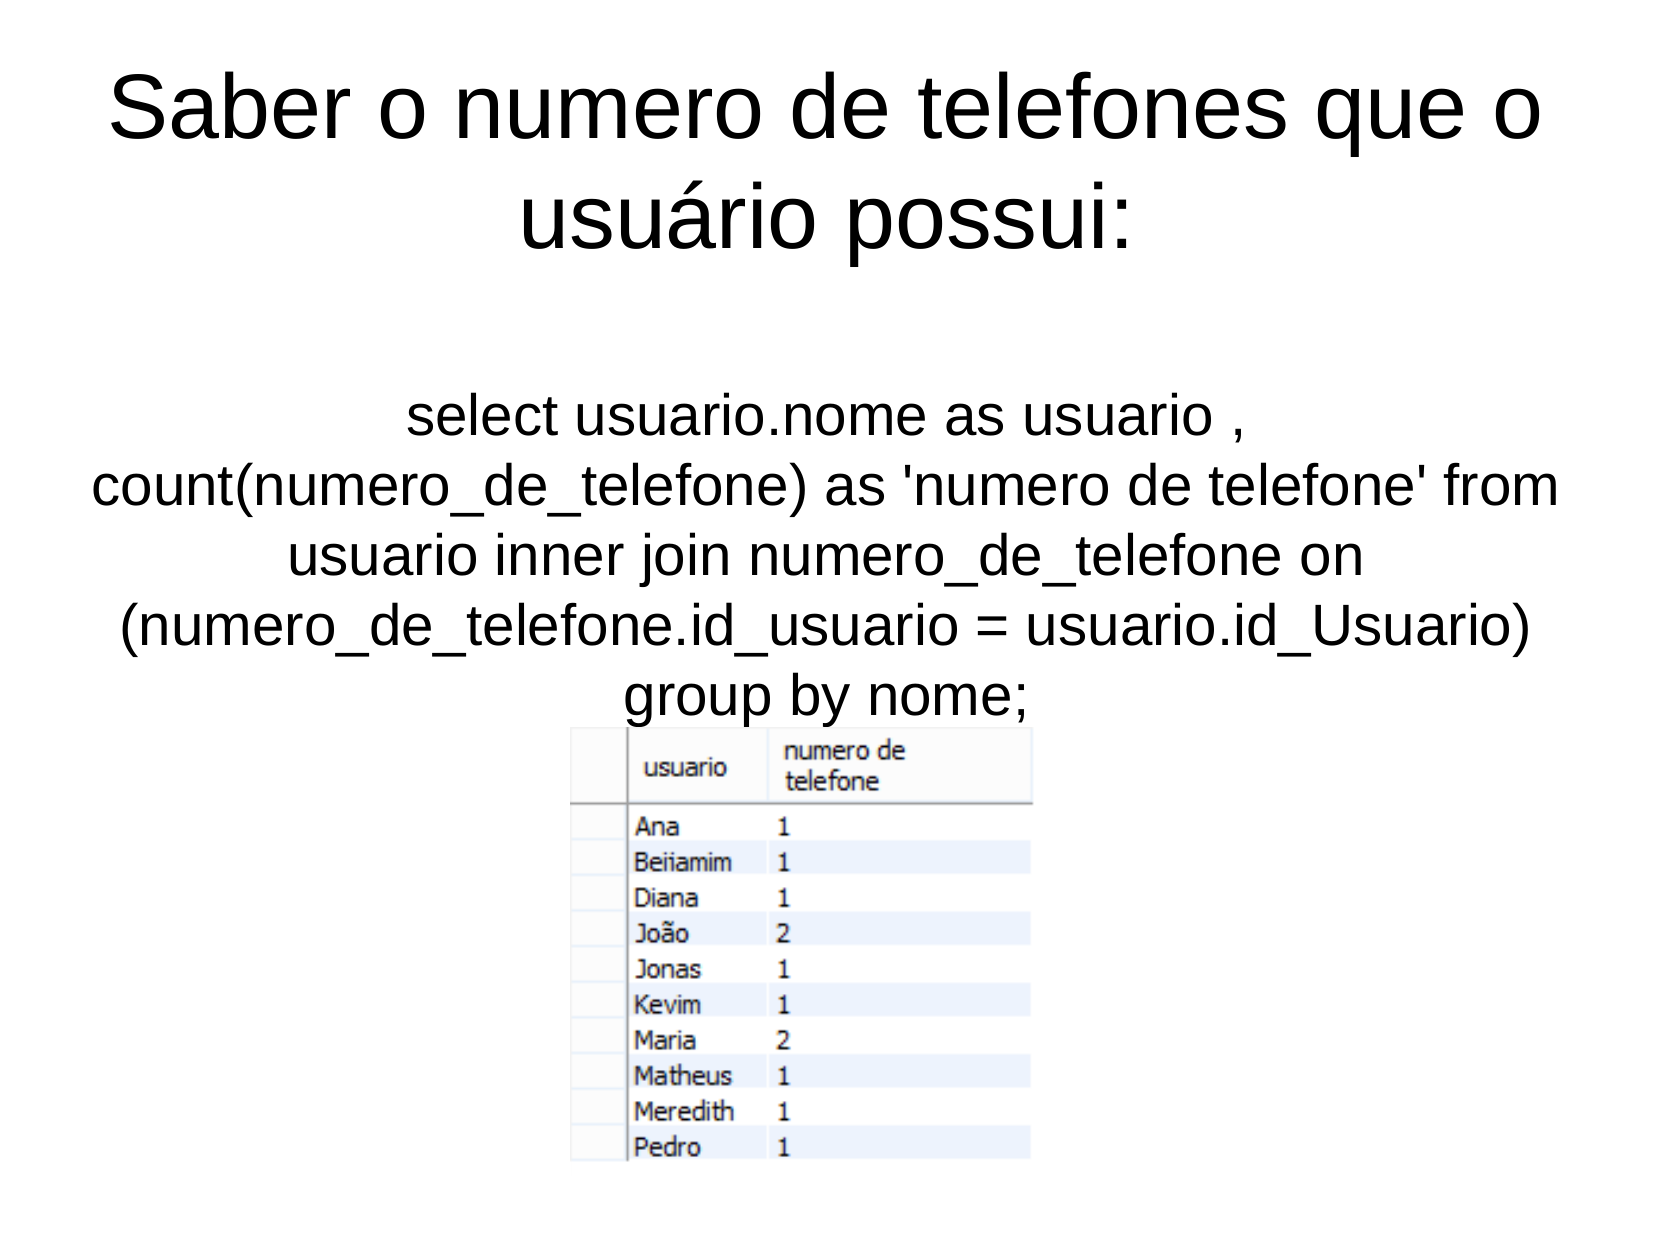

# Saber o numero de telefones que o usuário possui: select usuario.nome as usuario , count(numero_de_telefone) as 'numero de telefone' from usuario inner join numero_de_telefone on (numero_de_telefone.id_usuario = usuario.id_Usuario) group by nome;